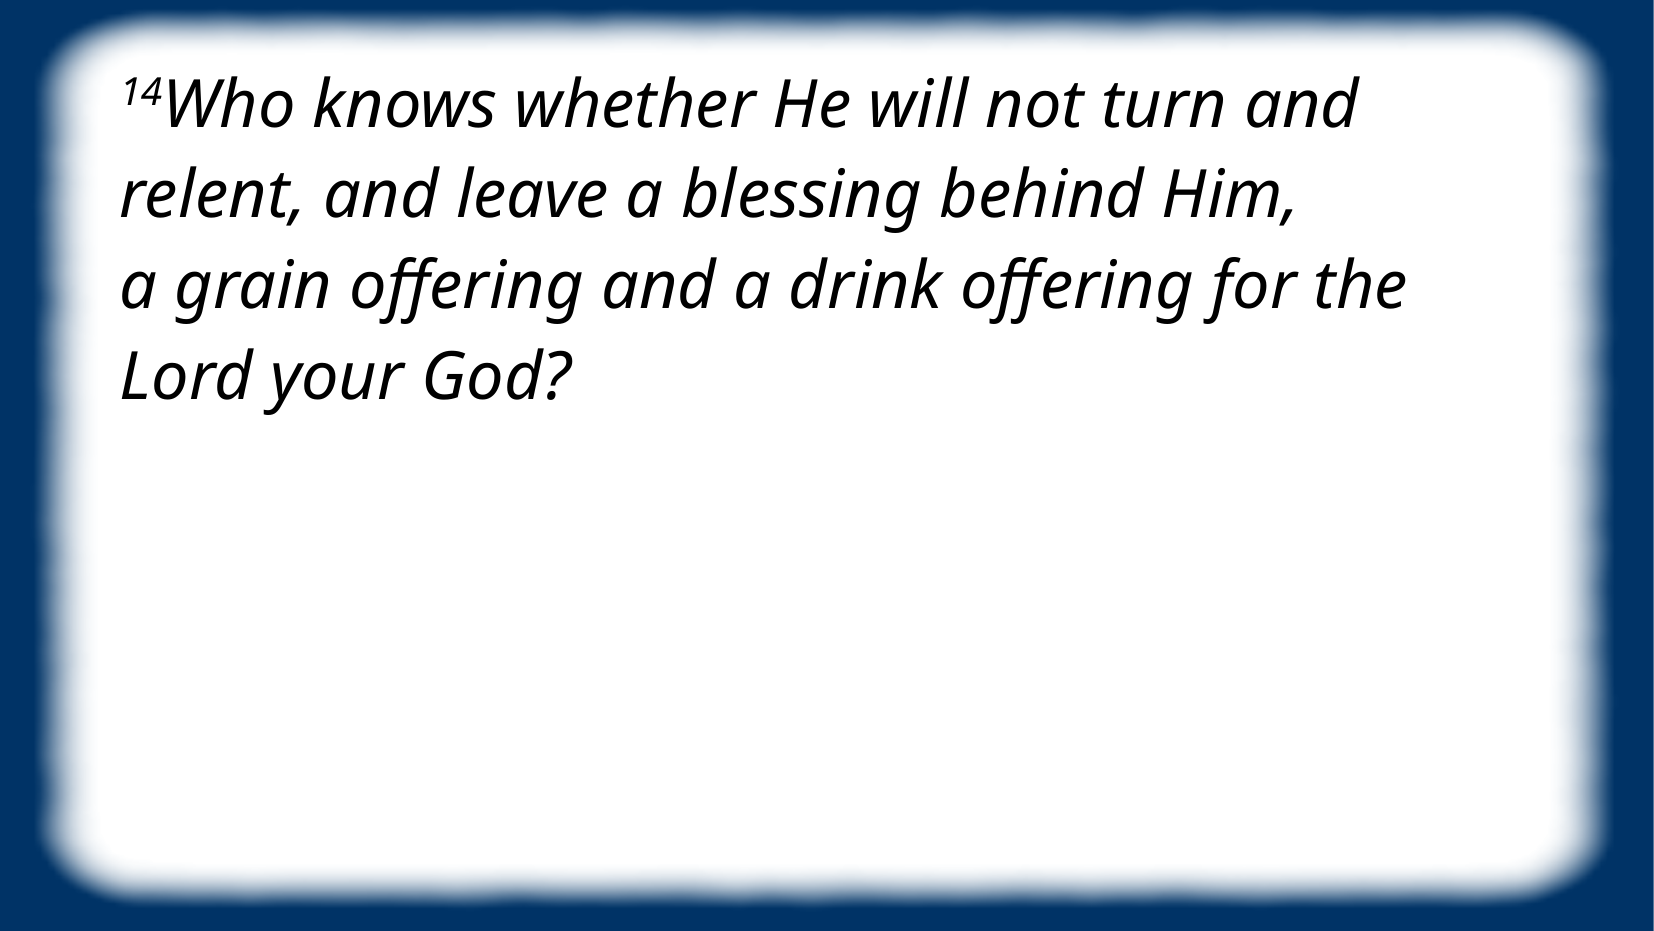

14Who knows whether He will not turn and relent, and leave a blessing behind Him,
a grain offering and a drink offering for the Lord your God?